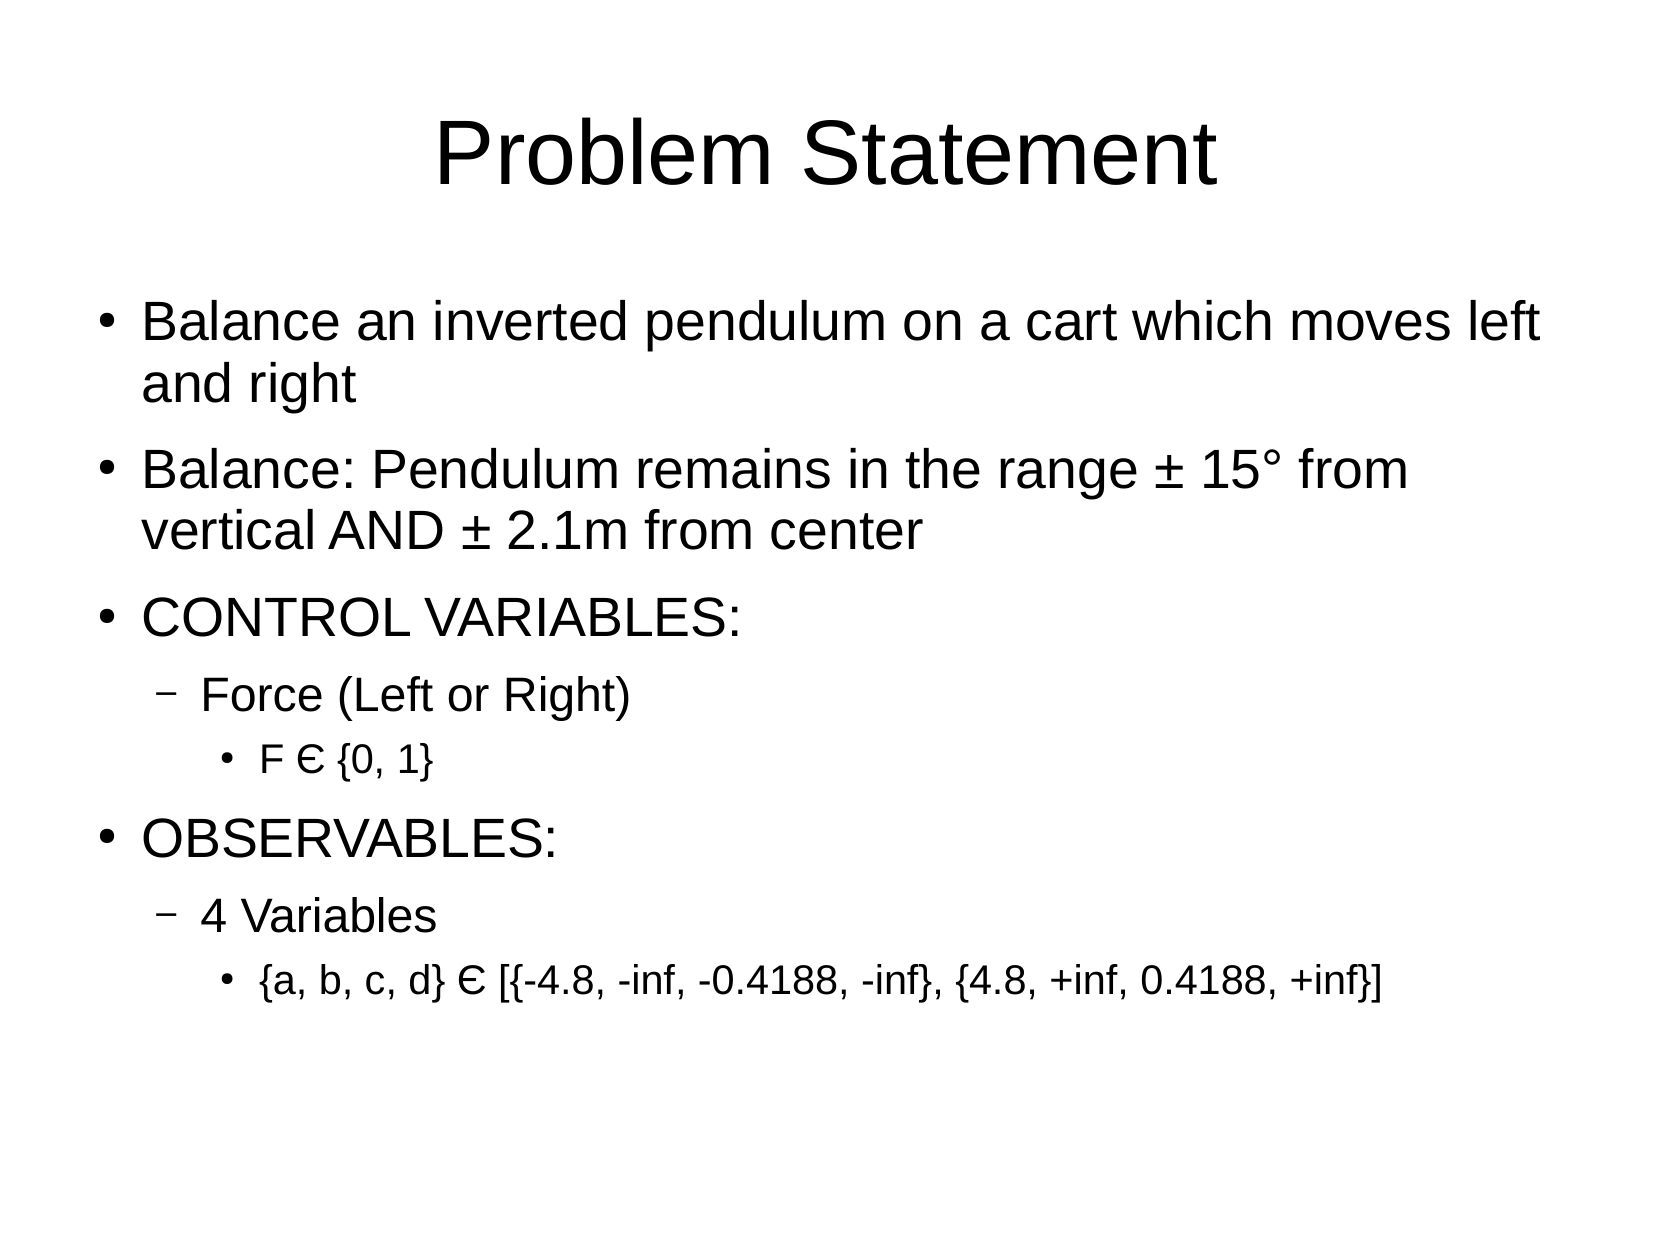

# Problem Statement
Balance an inverted pendulum on a cart which moves left and right
Balance: Pendulum remains in the range ± 15° from vertical AND ± 2.1m from center
CONTROL VARIABLES:
Force (Left or Right)
F Є {0, 1}
OBSERVABLES:
4 Variables
{a, b, c, d} Є [{-4.8, -inf, -0.4188, -inf}, {4.8, +inf, 0.4188, +inf}]